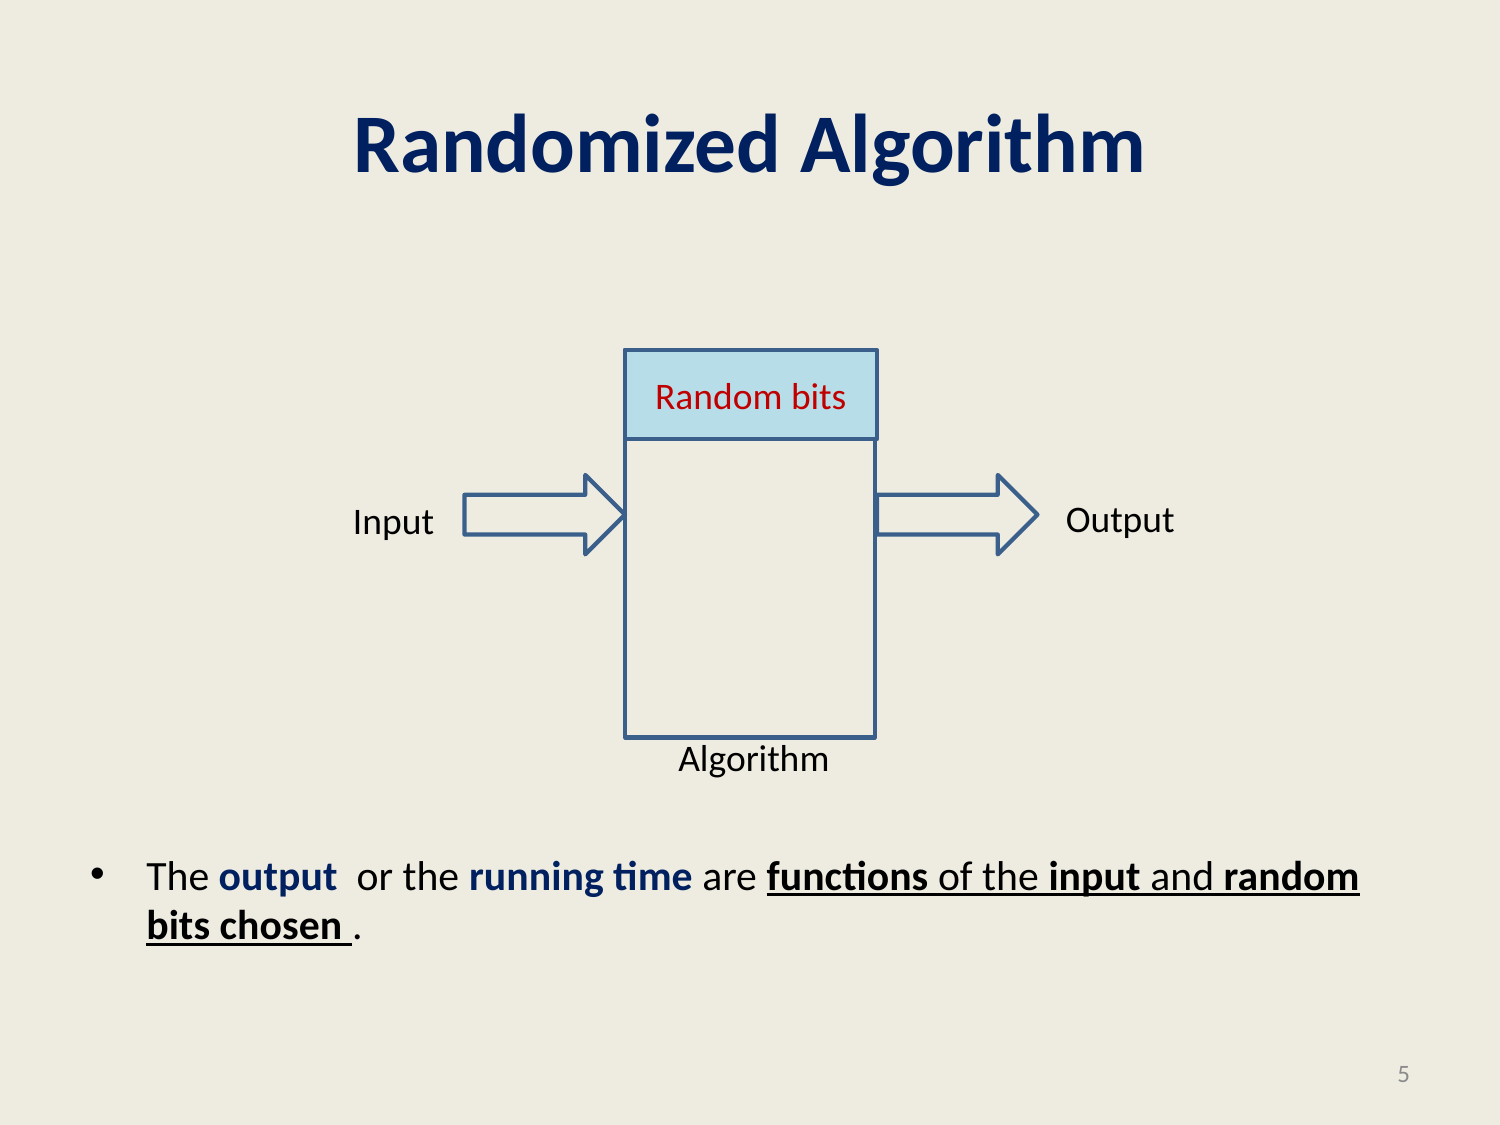

# Randomized Algorithm
The output or the running time are functions of the input and random bits chosen .
Random bits
Input
Output
Algorithm